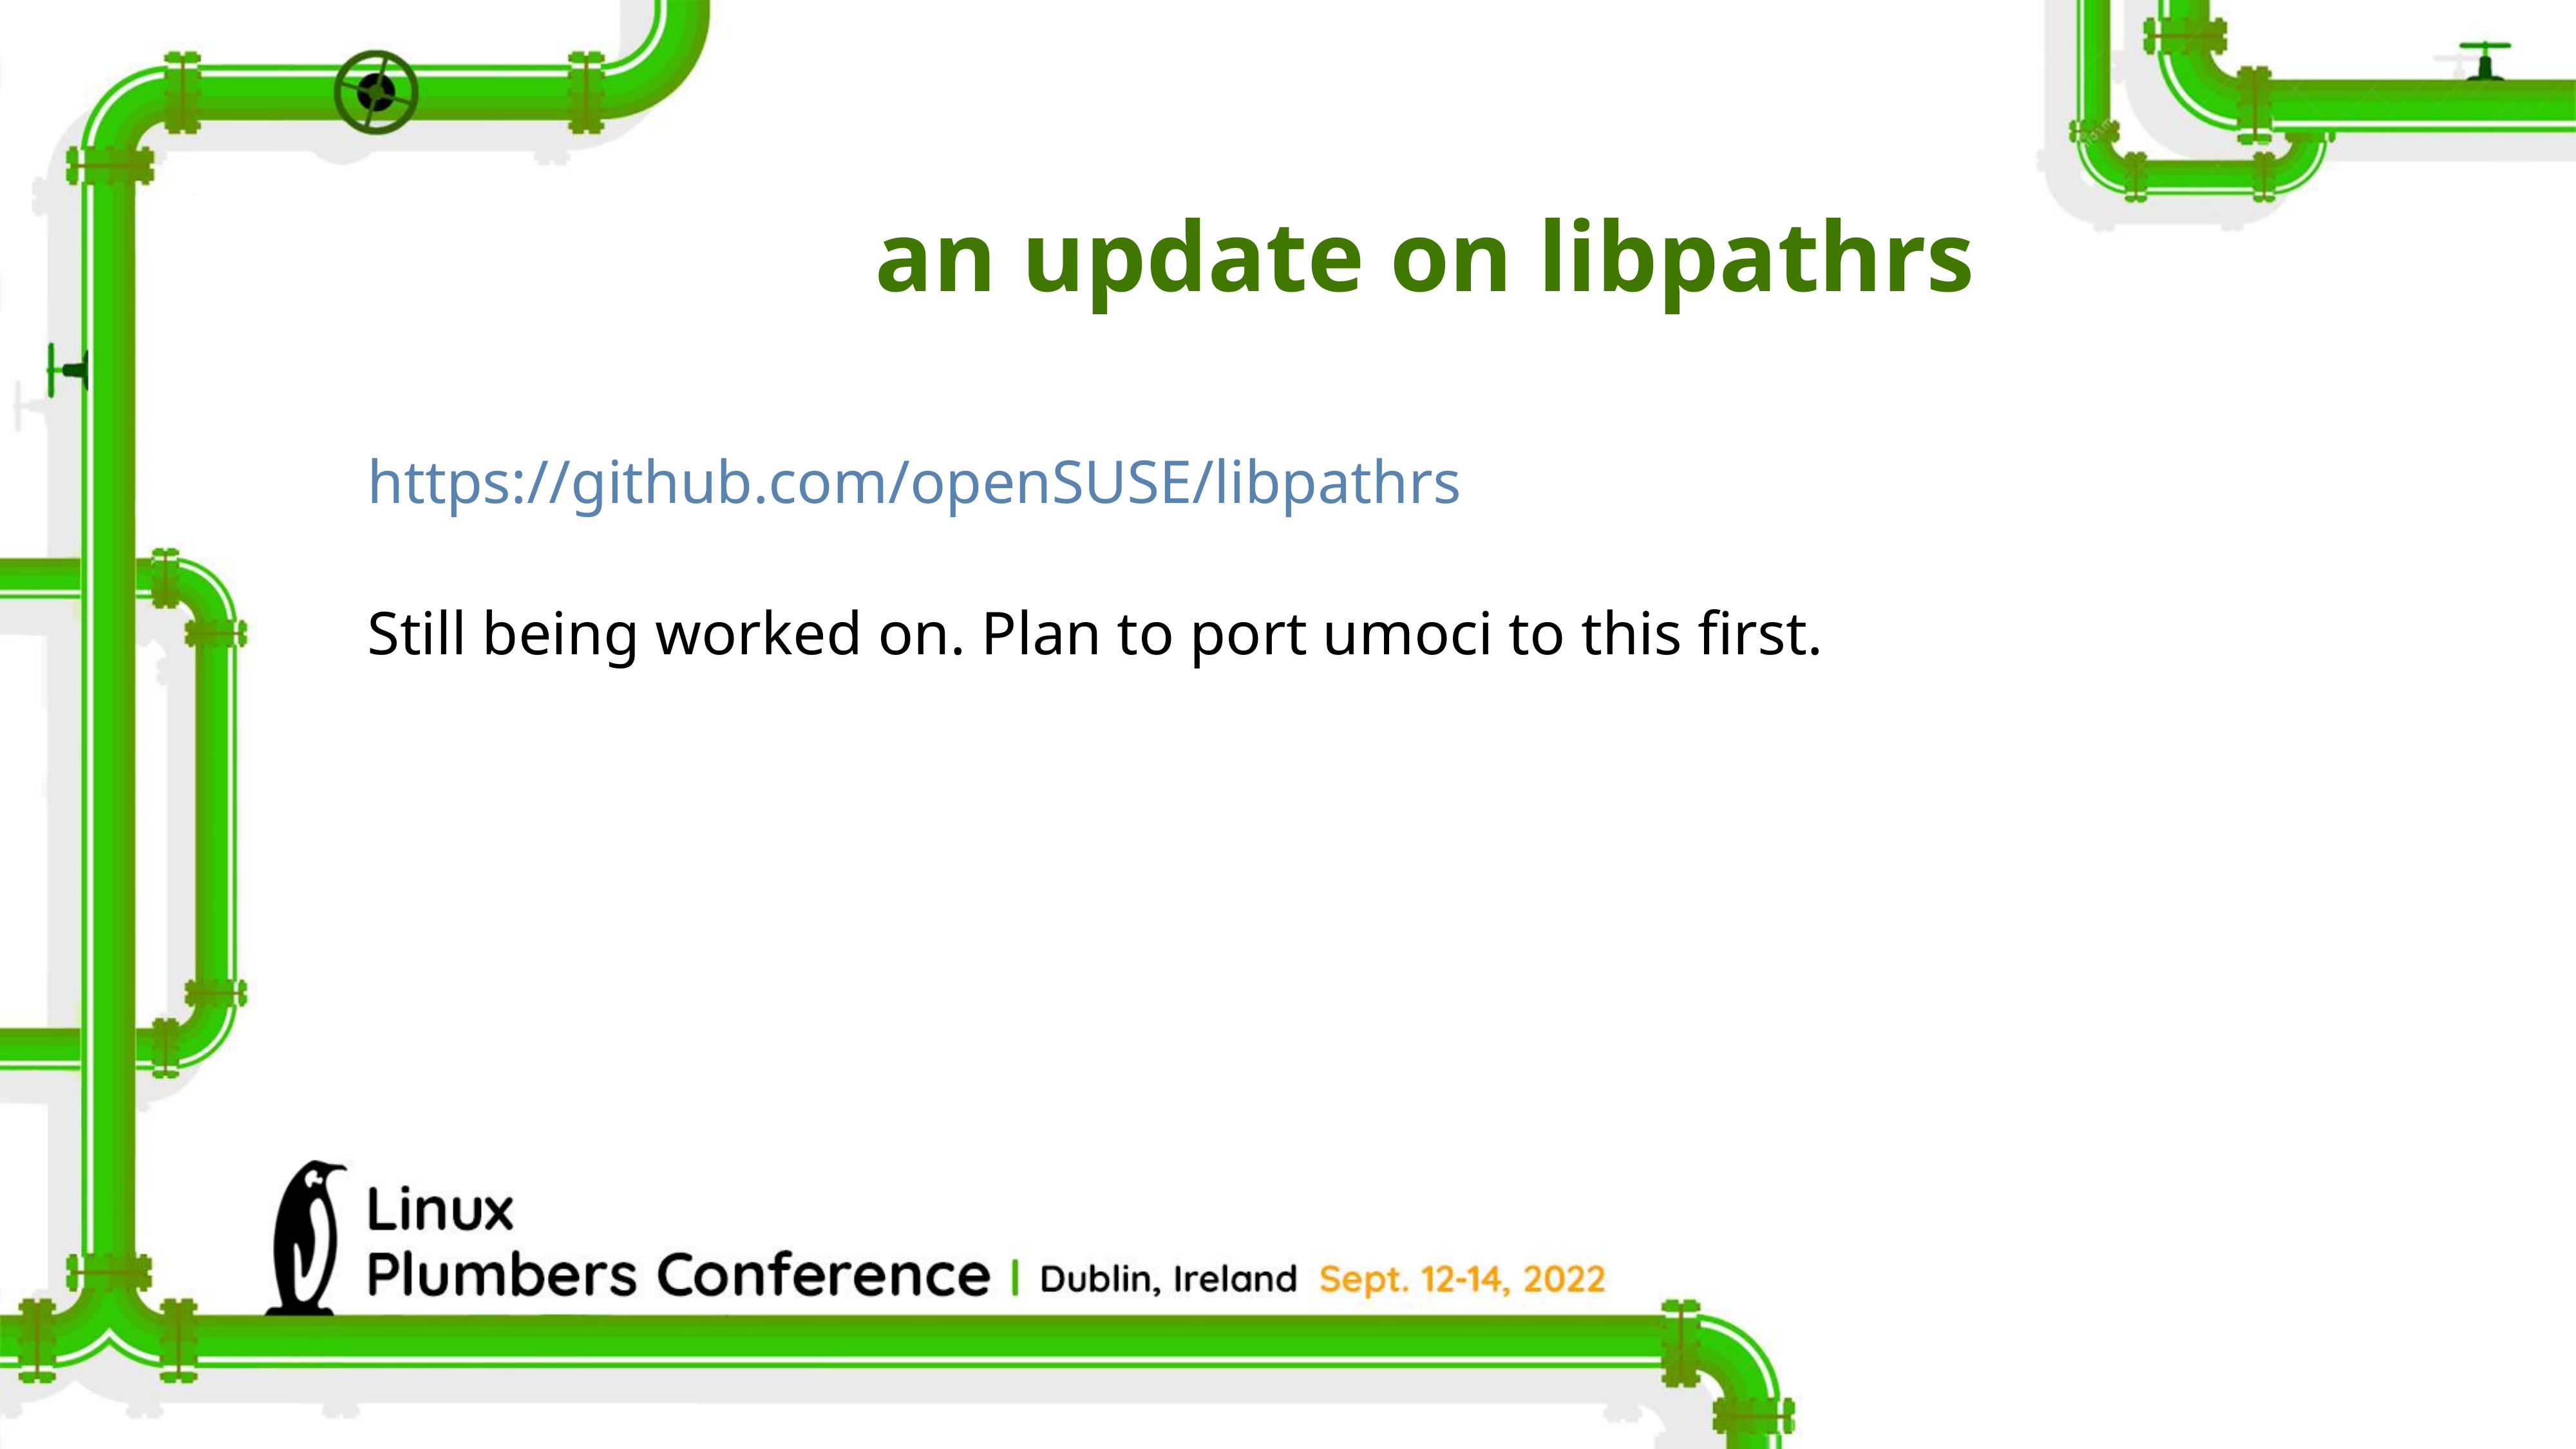

an update on libpathrs
https://github.com/openSUSE/libpathrs
Still being worked on. Plan to port umoci to this first.